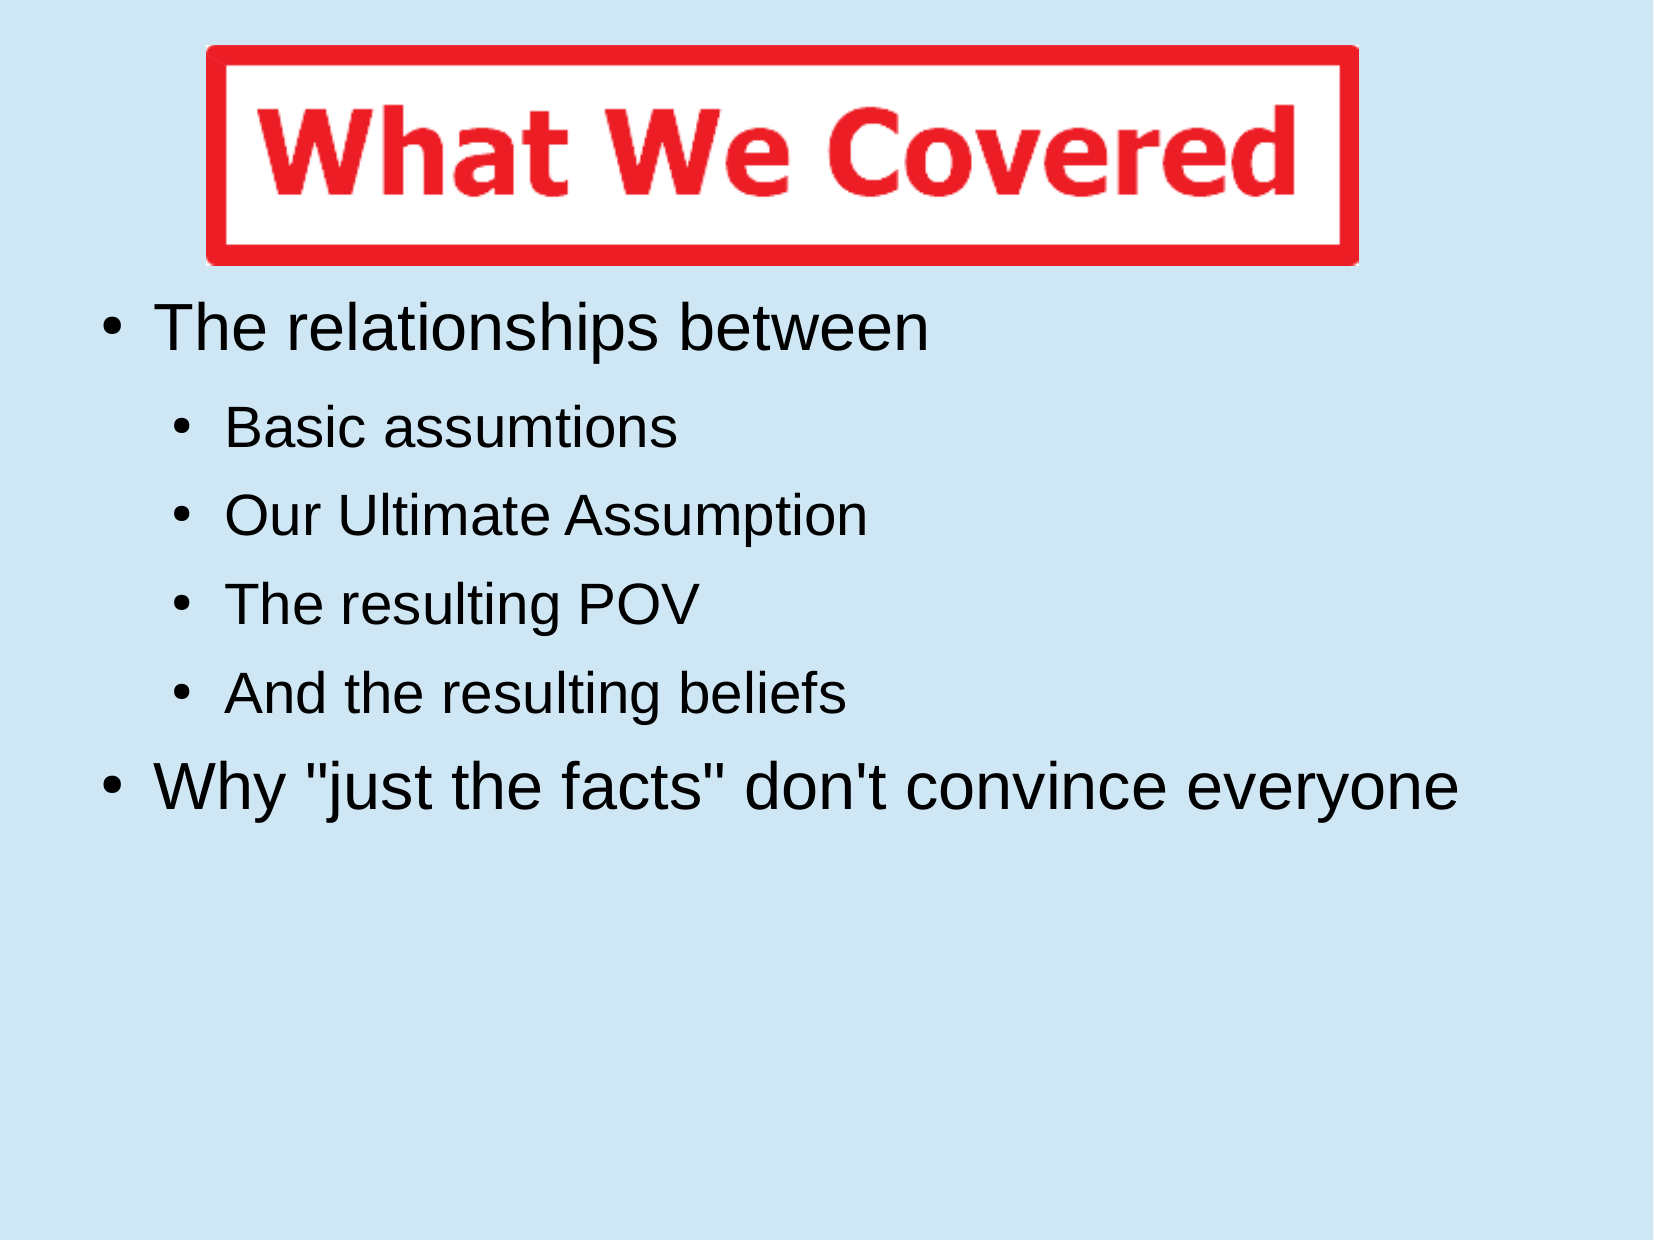

# The relationships between
Basic assumtions
Our Ultimate Assumption
The resulting POV
And the resulting beliefs
Why "just the facts" don't convince everyone